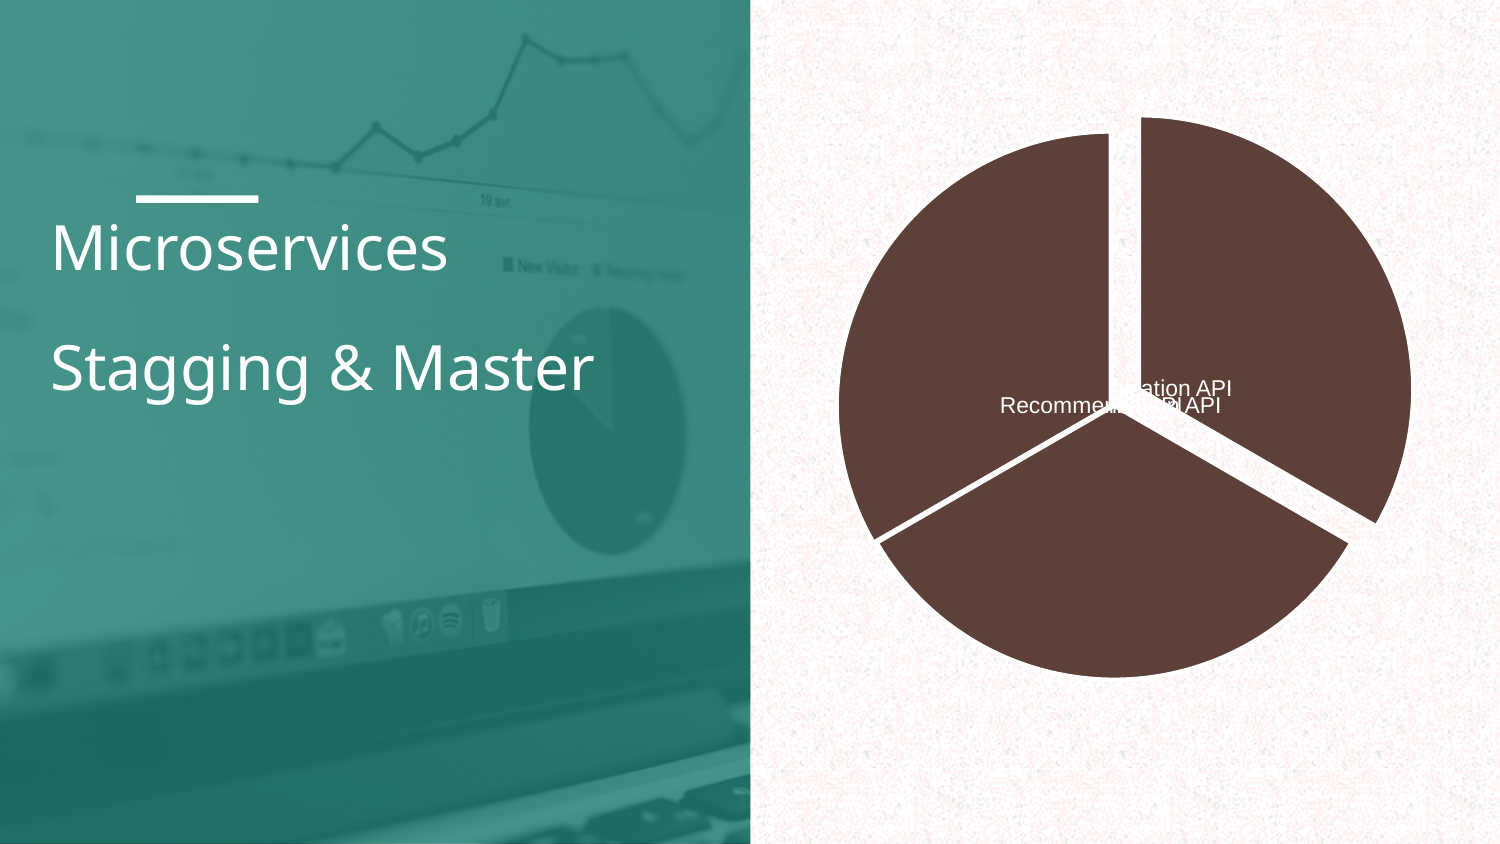

Authentication API
Recommendation API
Favourite API
Microservices
Stagging & Master